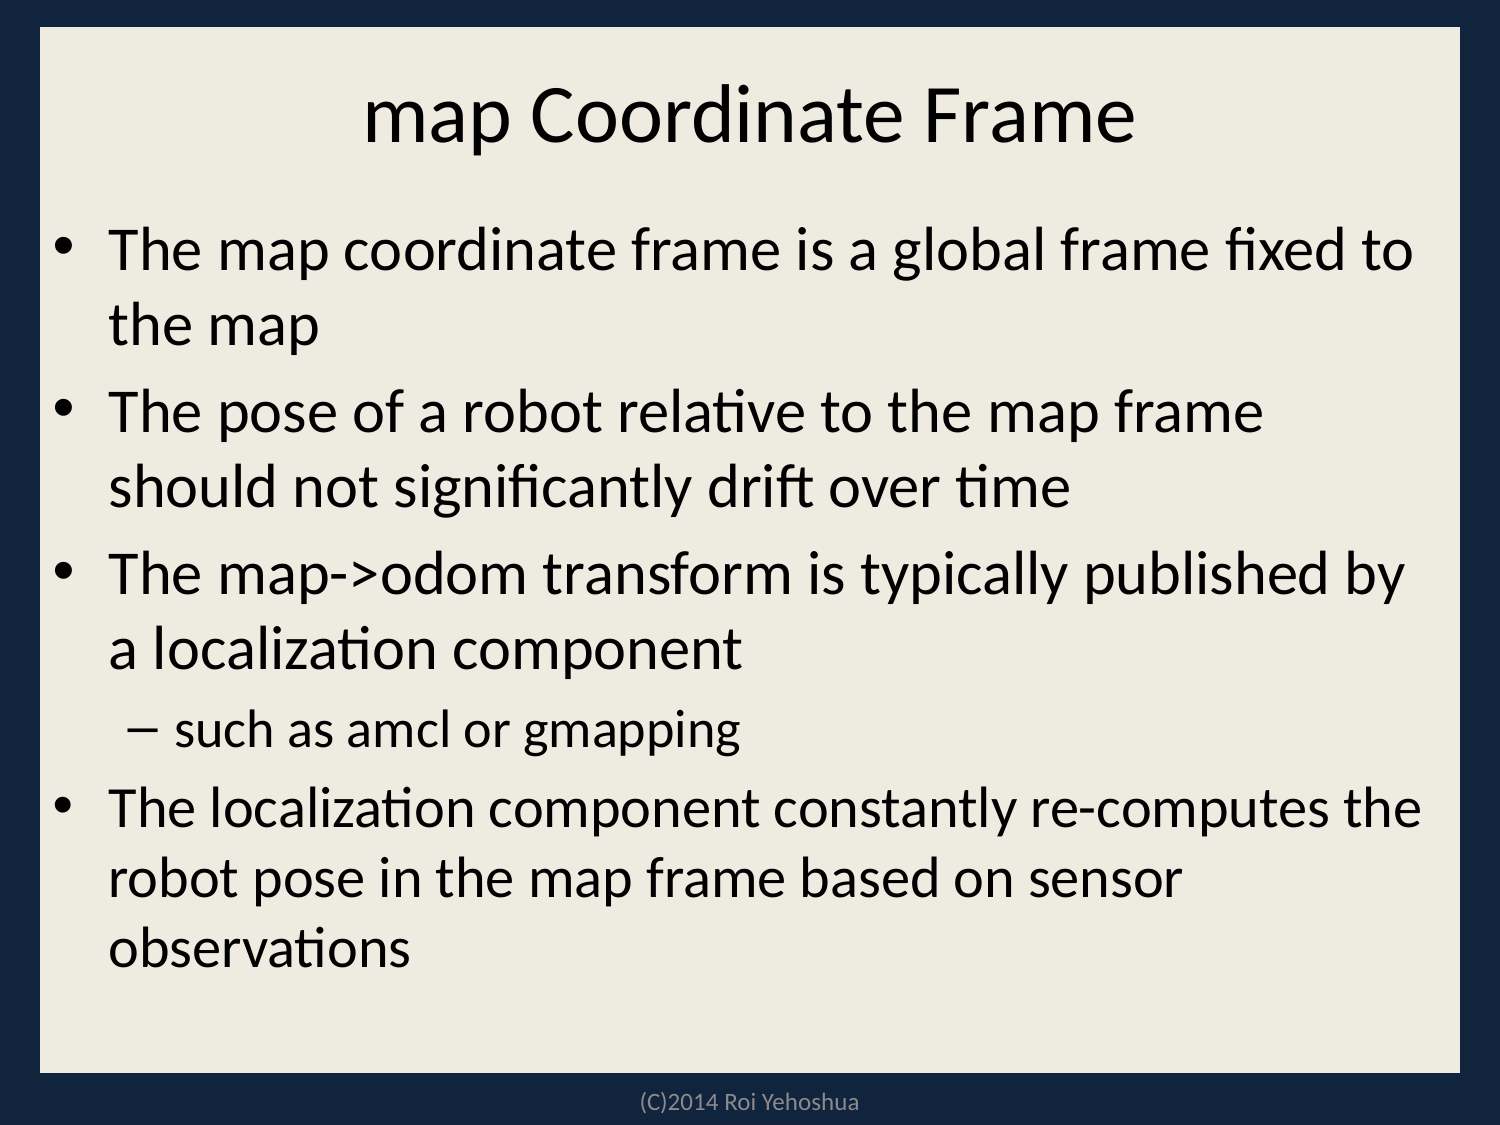

# map Coordinate Frame
The map coordinate frame is a global frame fixed to the map
The pose of a robot relative to the map frame should not significantly drift over time
The map->odom transform is typically published by a localization component
such as amcl or gmapping
The localization component constantly re-computes the robot pose in the map frame based on sensor observations
(C)2014 Roi Yehoshua